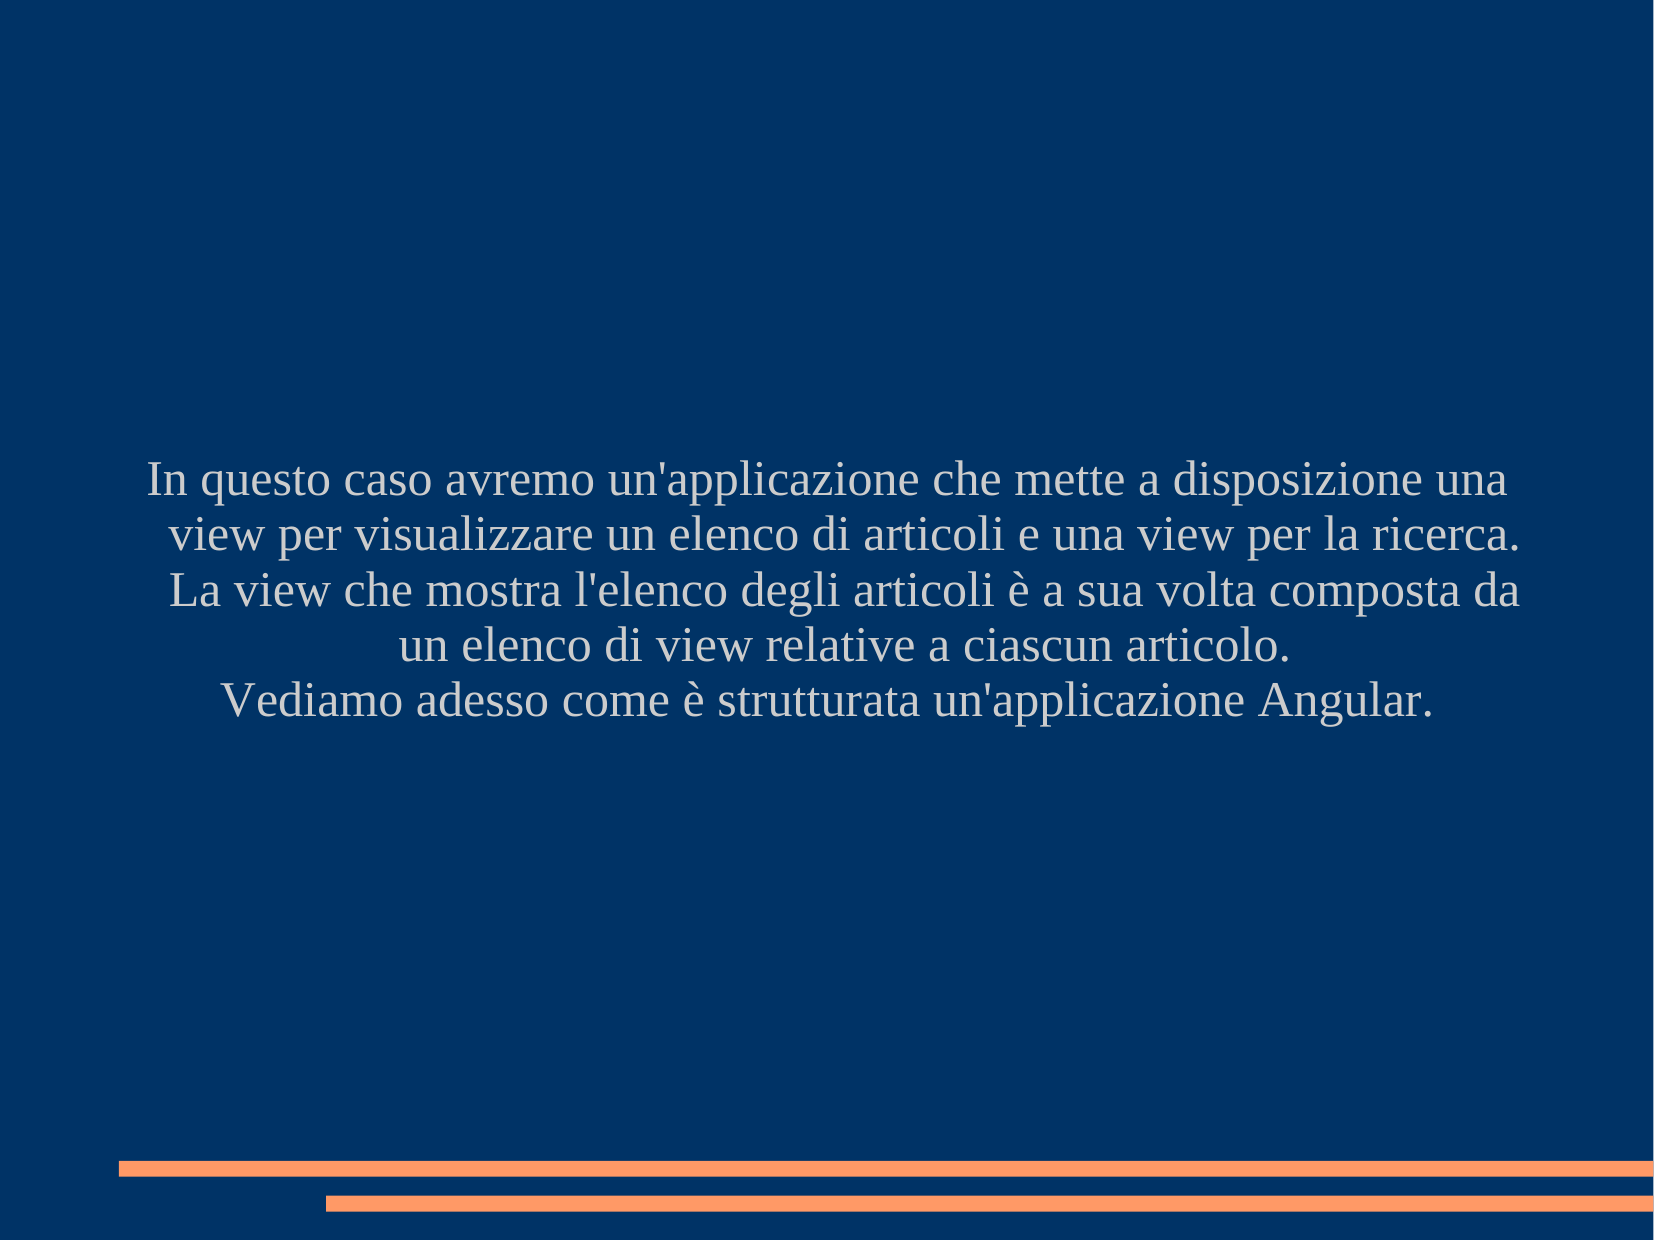

# In questo caso avremo un'applicazione che mette a disposizione una view per visualizzare un elenco di articoli e una view per la ricerca. La view che mostra l'elenco degli articoli è a sua volta composta da un elenco di view relative a ciascun articolo.
Vediamo adesso come è strutturata un'applicazione Angular.